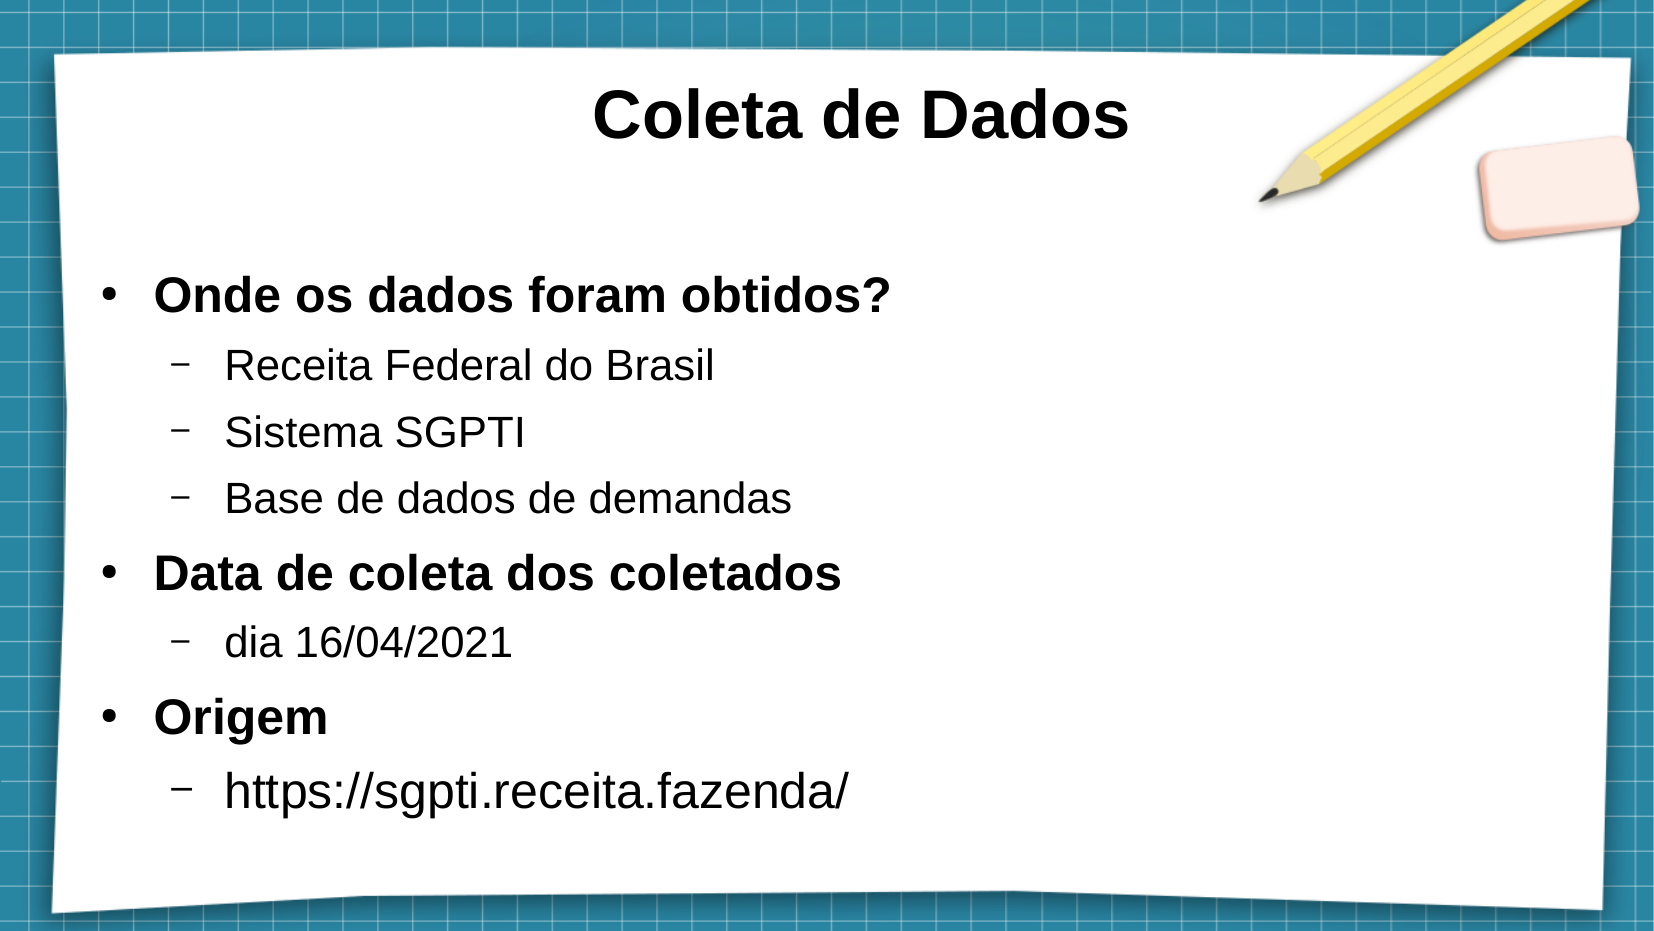

# Coleta de Dados
Onde os dados foram obtidos?
Receita Federal do Brasil
Sistema SGPTI
Base de dados de demandas
Data de coleta dos coletados
dia 16/04/2021
Origem
https://sgpti.receita.fazenda/